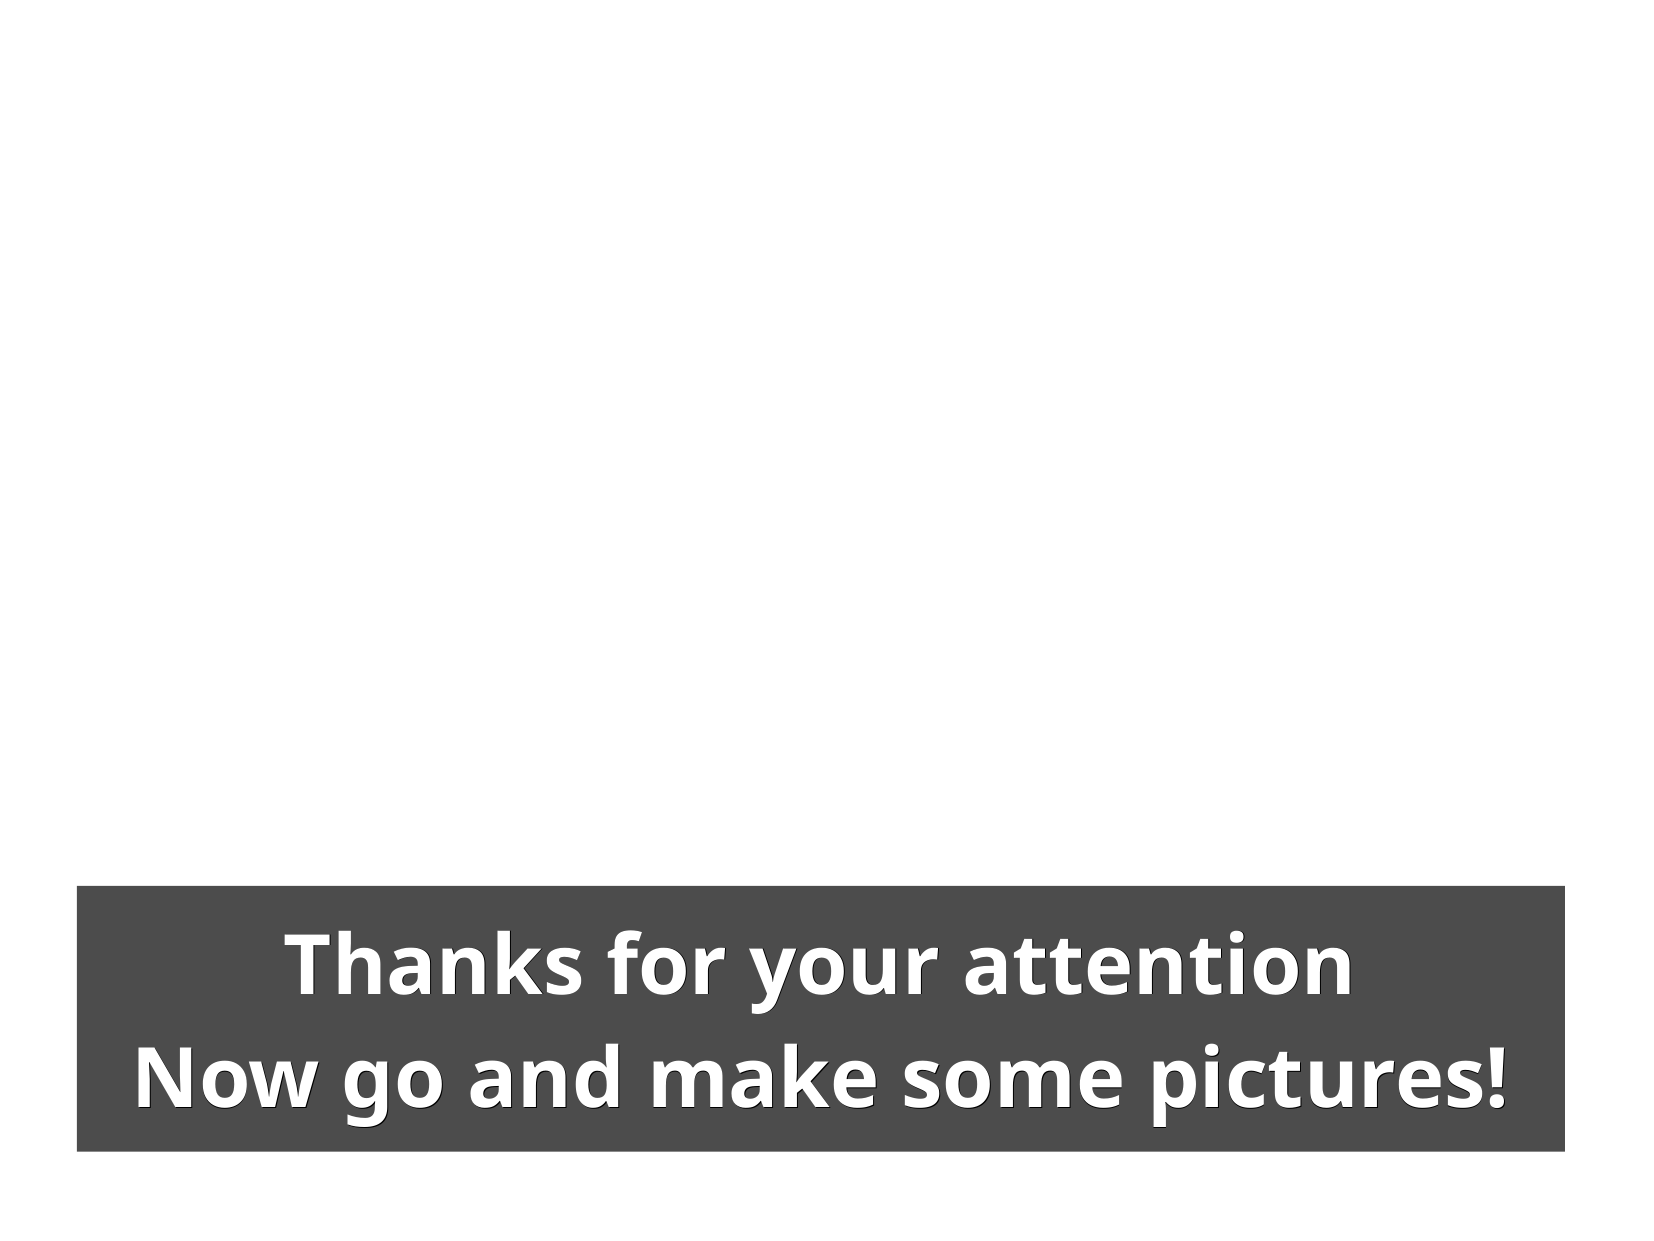

# Thanks for your attention
Now go and make some pictures!